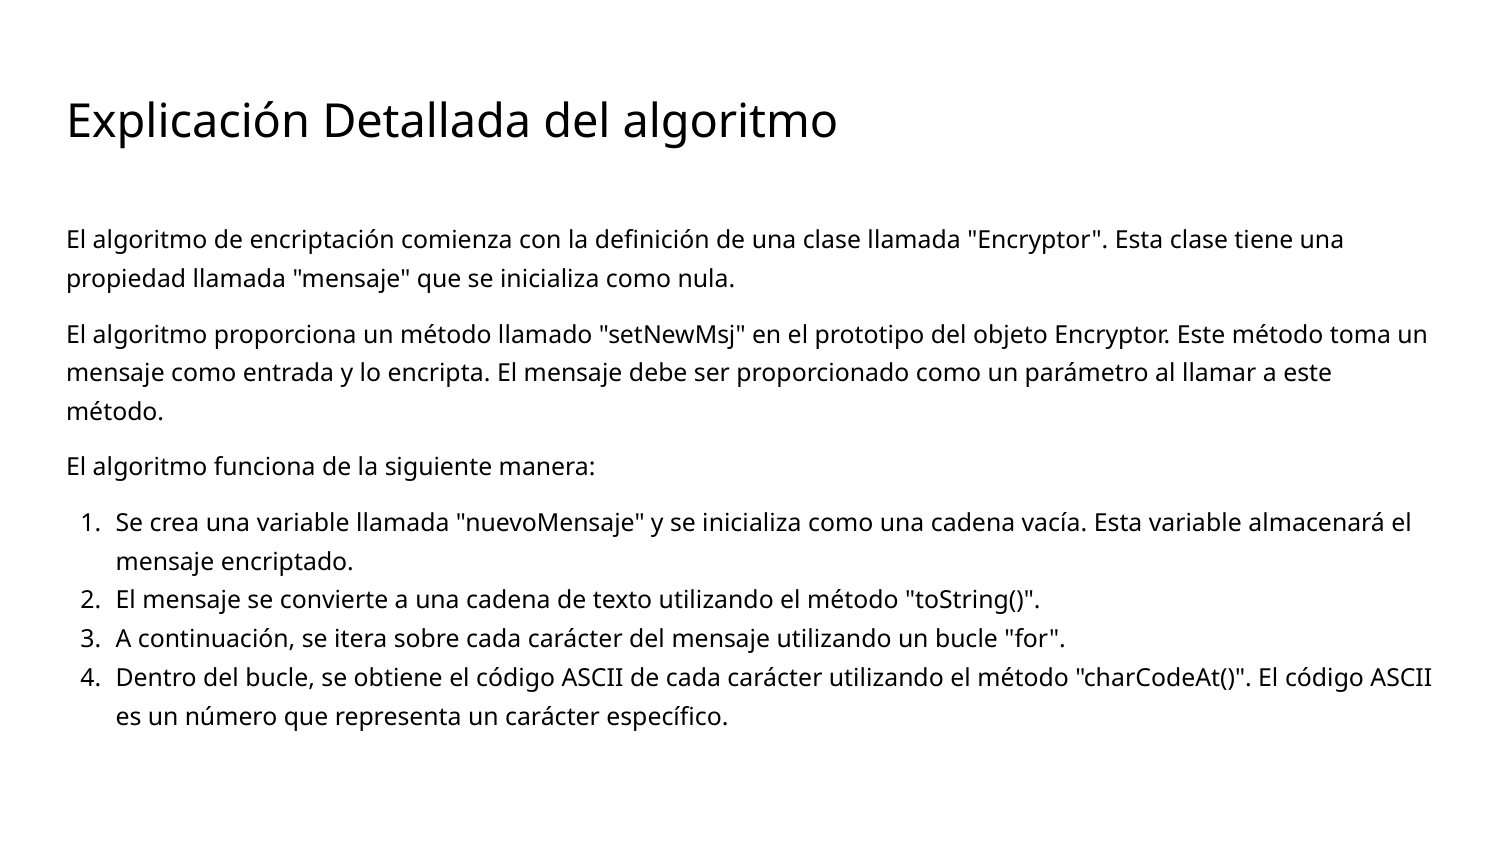

# Explicación Detallada del algoritmo
El algoritmo de encriptación comienza con la definición de una clase llamada "Encryptor". Esta clase tiene una propiedad llamada "mensaje" que se inicializa como nula.
El algoritmo proporciona un método llamado "setNewMsj" en el prototipo del objeto Encryptor. Este método toma un mensaje como entrada y lo encripta. El mensaje debe ser proporcionado como un parámetro al llamar a este método.
El algoritmo funciona de la siguiente manera:
Se crea una variable llamada "nuevoMensaje" y se inicializa como una cadena vacía. Esta variable almacenará el mensaje encriptado.
El mensaje se convierte a una cadena de texto utilizando el método "toString()".
A continuación, se itera sobre cada carácter del mensaje utilizando un bucle "for".
Dentro del bucle, se obtiene el código ASCII de cada carácter utilizando el método "charCodeAt()". El código ASCII es un número que representa un carácter específico.